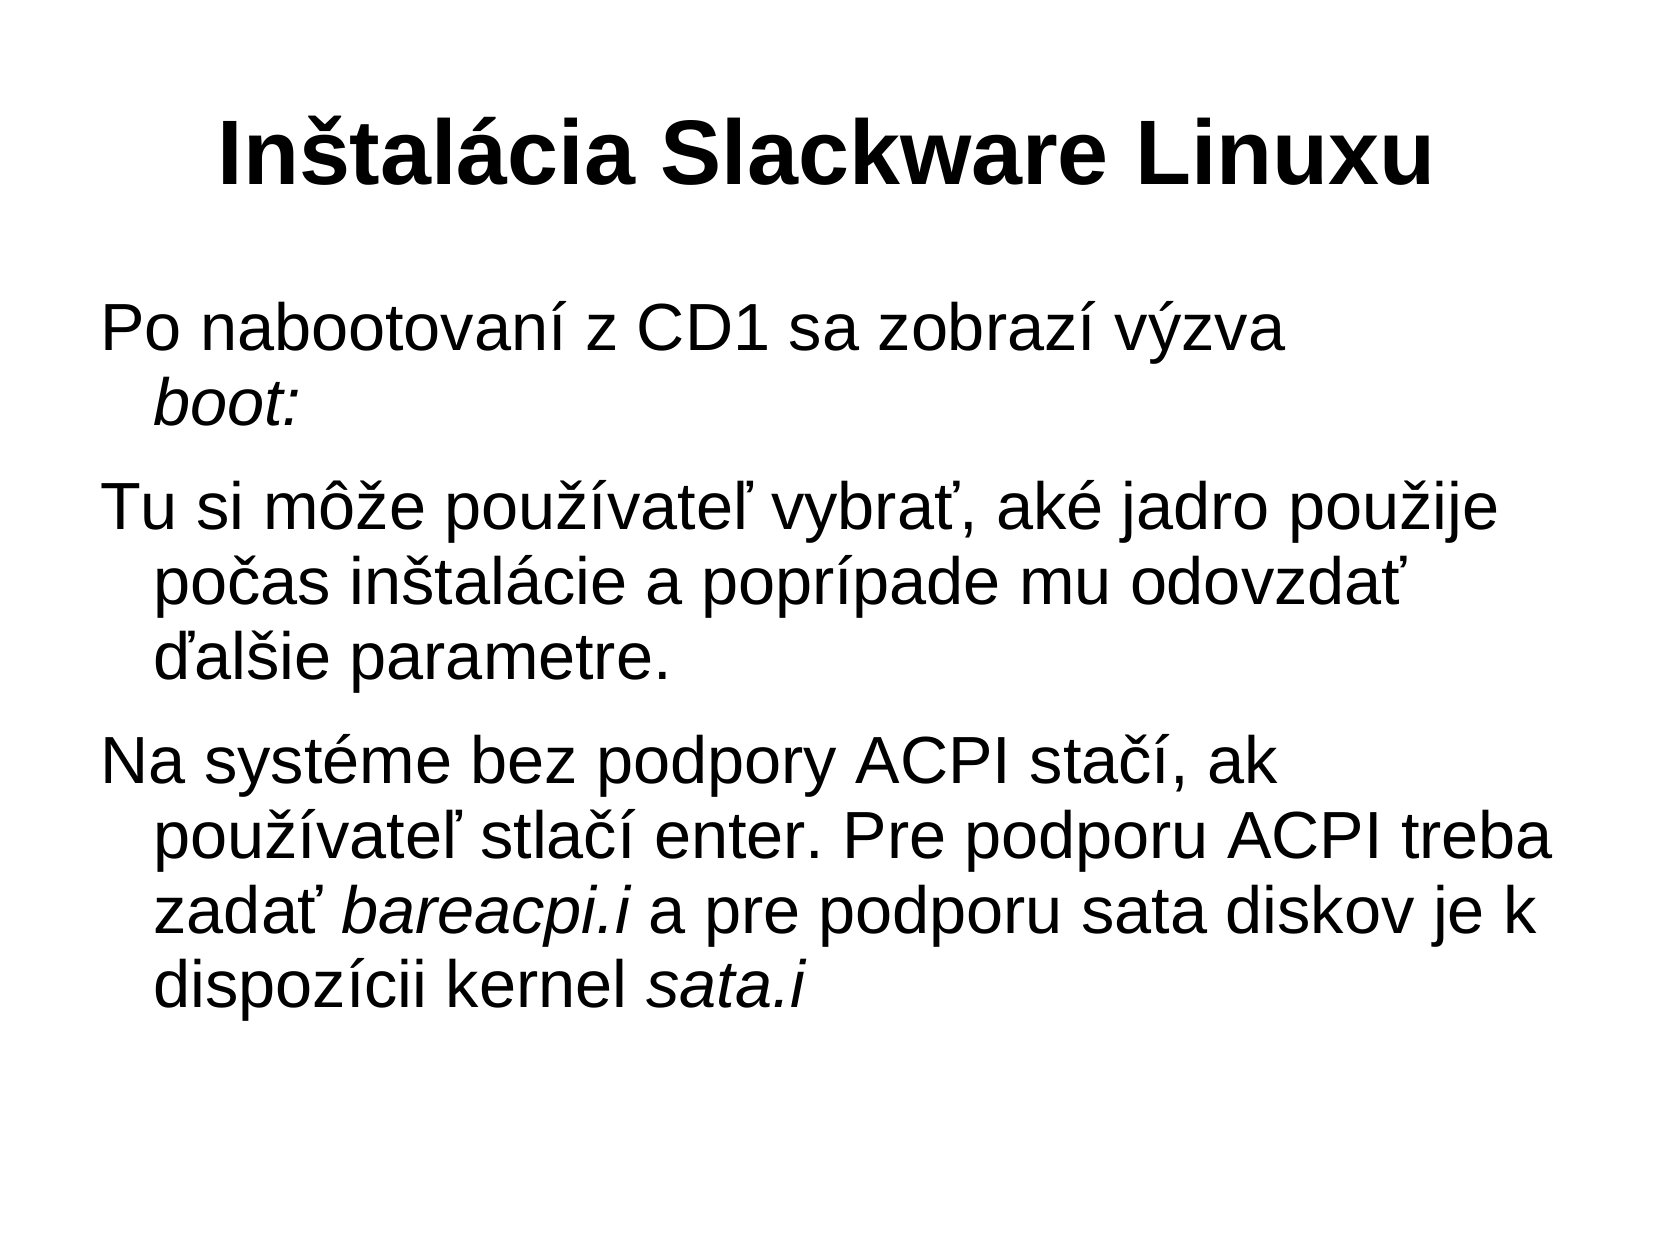

# Inštalácia Slackware Linuxu
Po nabootovaní z CD1 sa zobrazí výzva
boot:
Tu si môže používateľ vybrať, aké jadro použije počas inštalácie a poprípade mu odovzdať ďalšie parametre.
Na systéme bez podpory ACPI stačí, ak používateľ stlačí enter. Pre podporu ACPI treba zadať bareacpi.i a pre podporu sata diskov je k dispozícii kernel sata.i